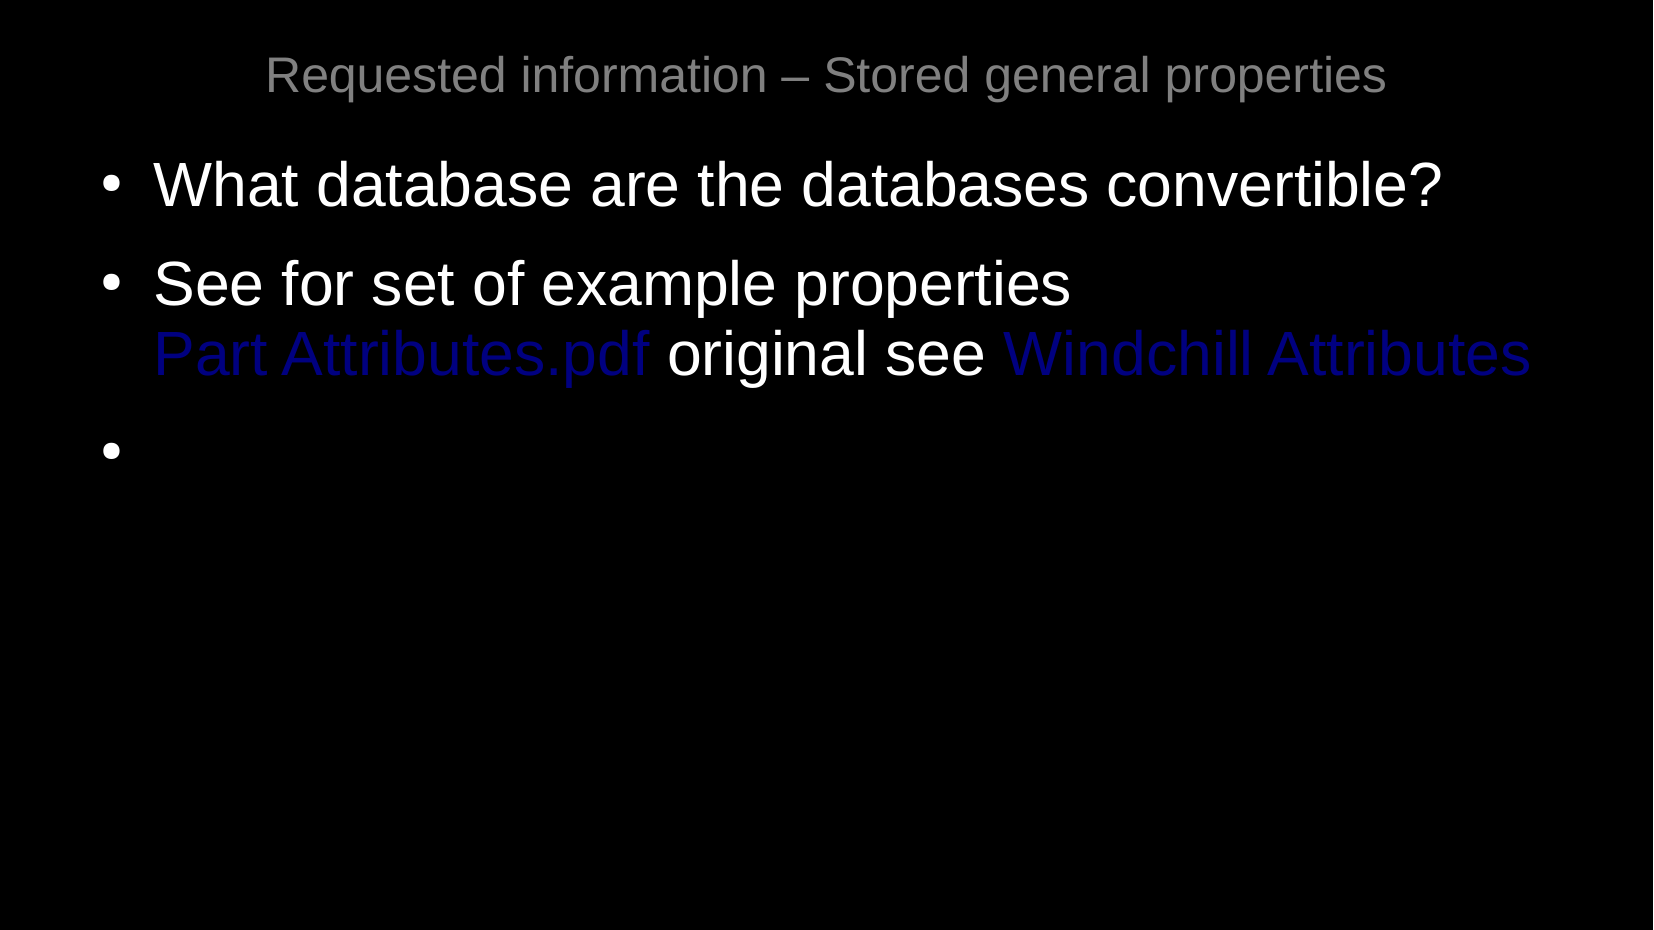

# Requested information – Stored general properties
What database are the databases convertible?
See for set of example properties Part Attributes.pdf original see Windchill Attributes